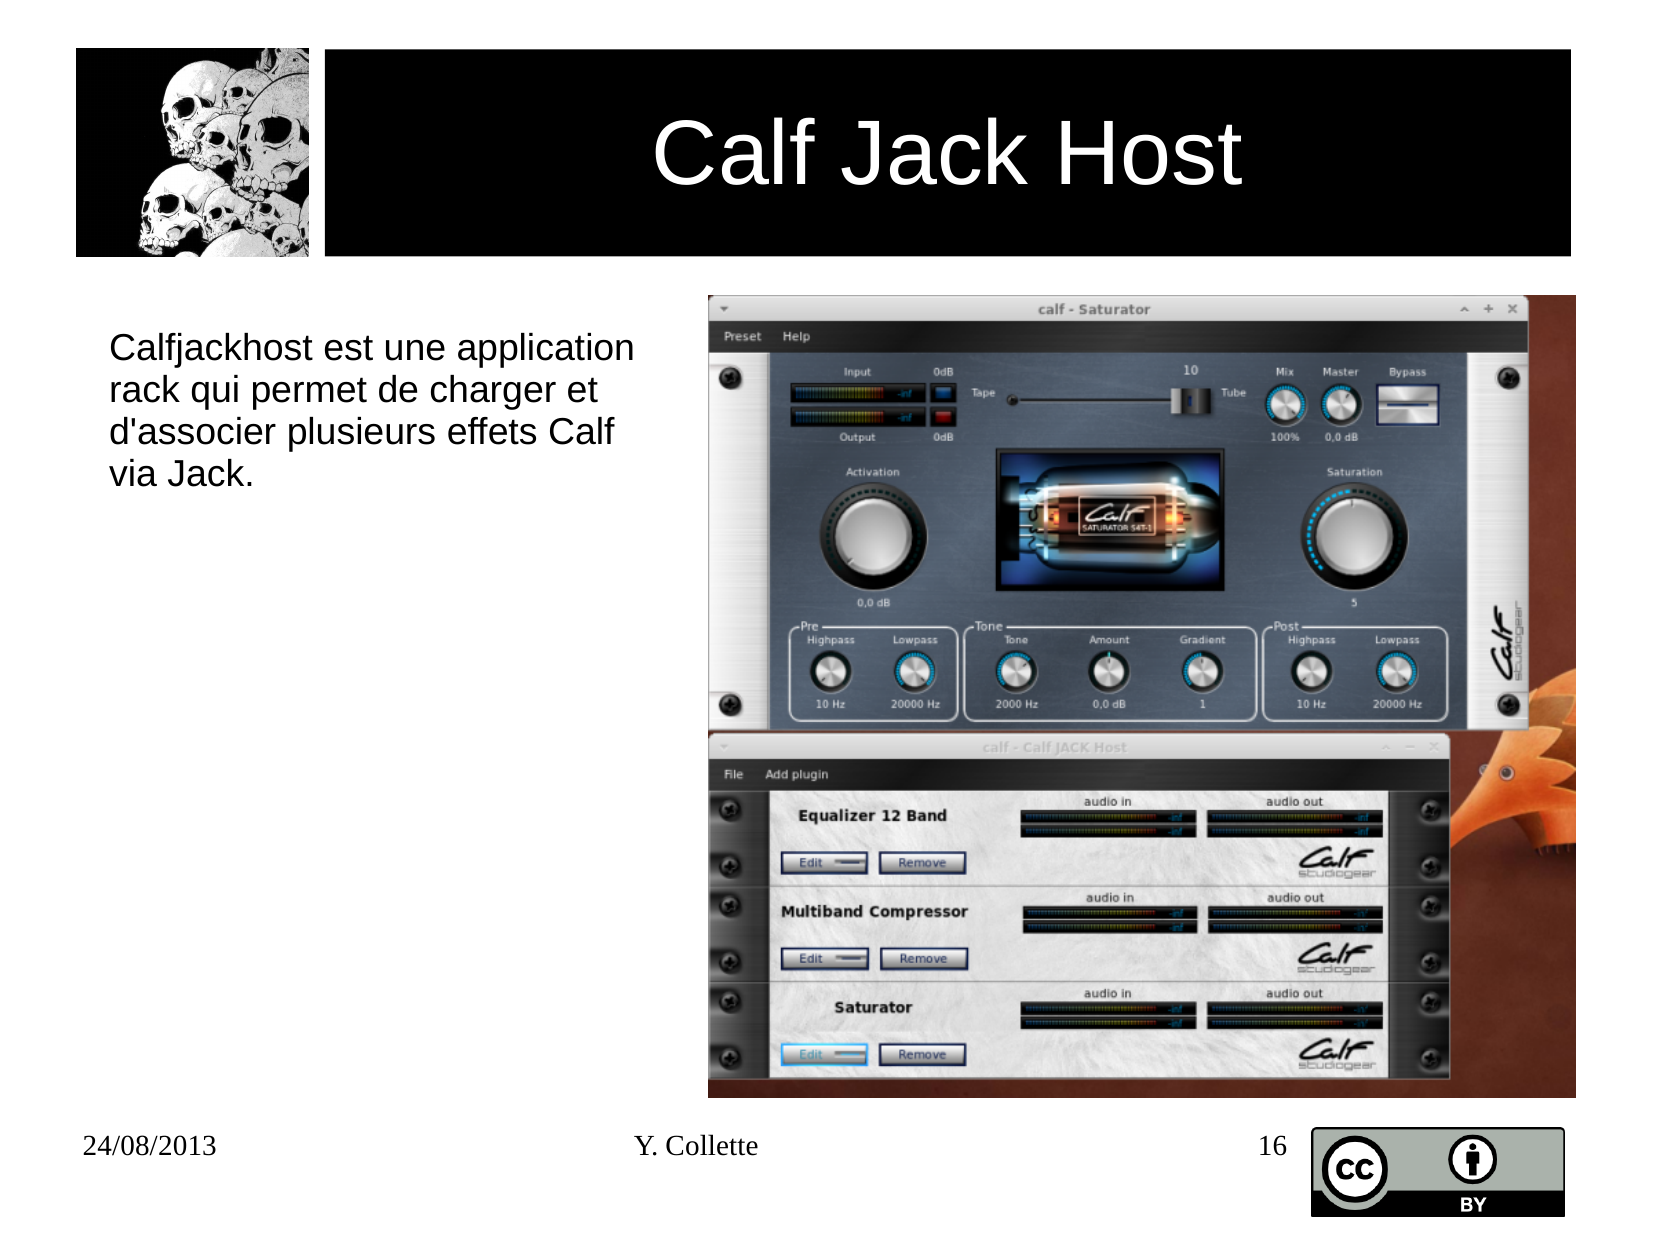

# Calf Jack Host
Calfjackhost est une application rack qui permet de charger et d'associer plusieurs effets Calf via Jack.
Y. Collette
16